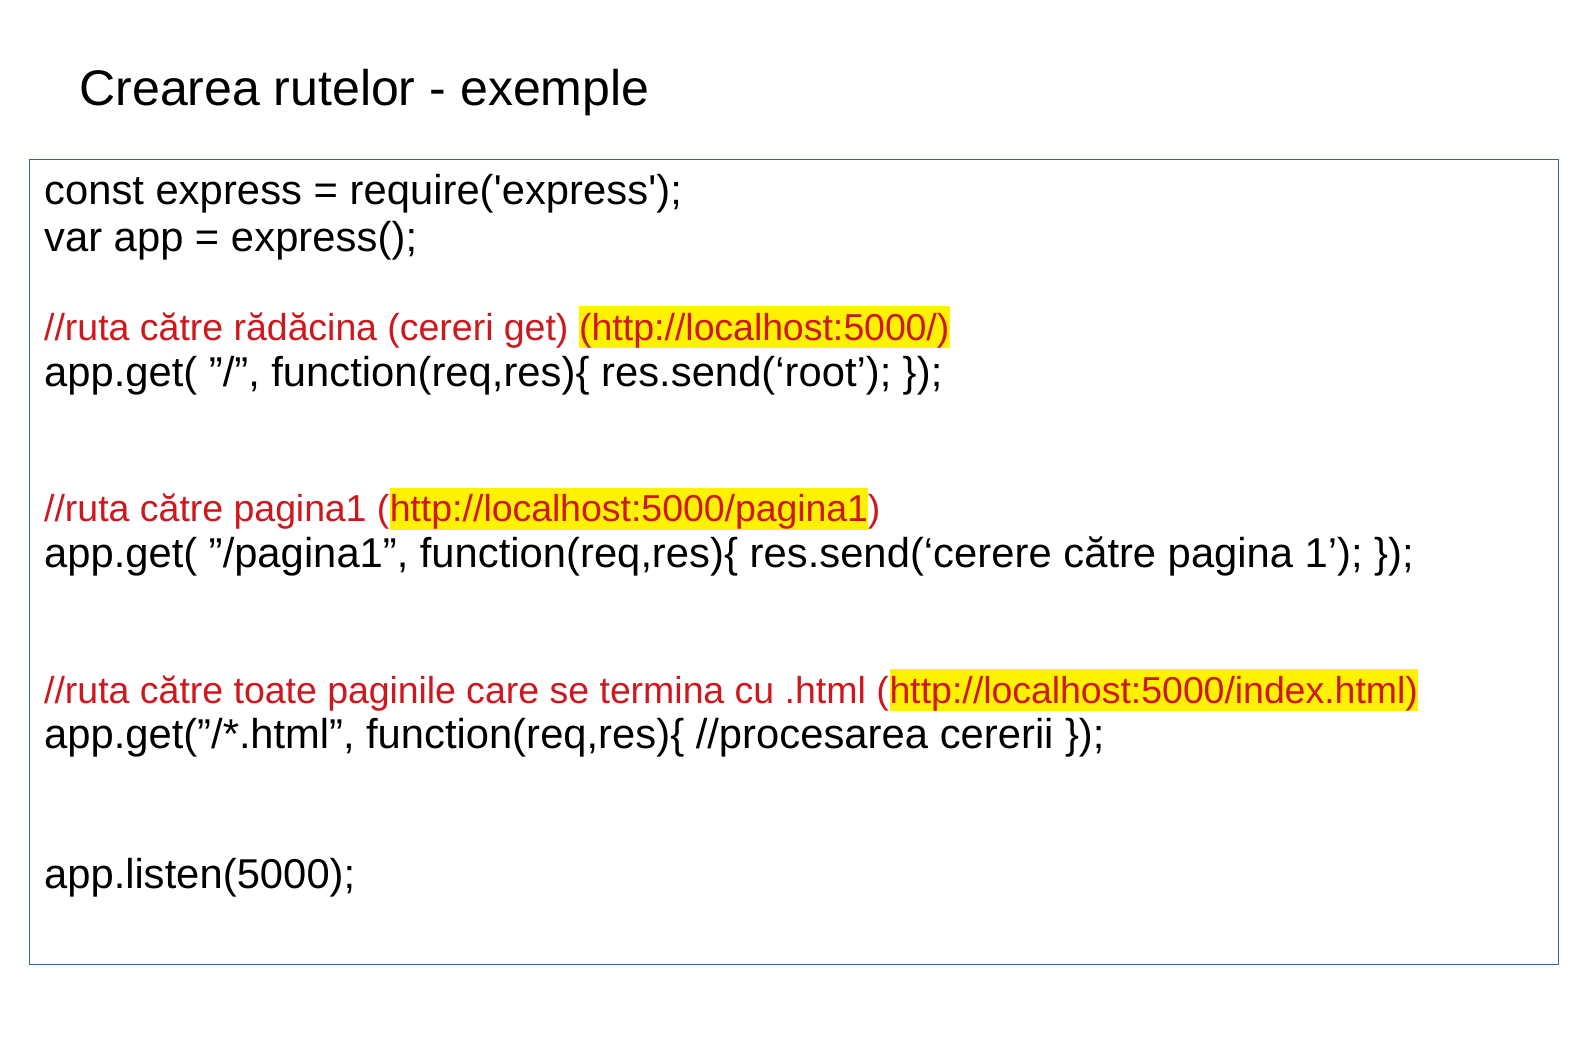

Crearea rutelor - exemple
const express = require('express');
var app = express();
//ruta către rădăcina (cereri get) (http://localhost:5000/)
app.get( ”/”, function(req,res){ res.send(‘root’); });
//ruta către pagina1 (http://localhost:5000/pagina1)
app.get( ”/pagina1”, function(req,res){ res.send(‘cerere către pagina 1’); });
//ruta către toate paginile care se termina cu .html (http://localhost:5000/index.html)
app.get(”/*.html”, function(req,res){ //procesarea cererii });
app.listen(5000);